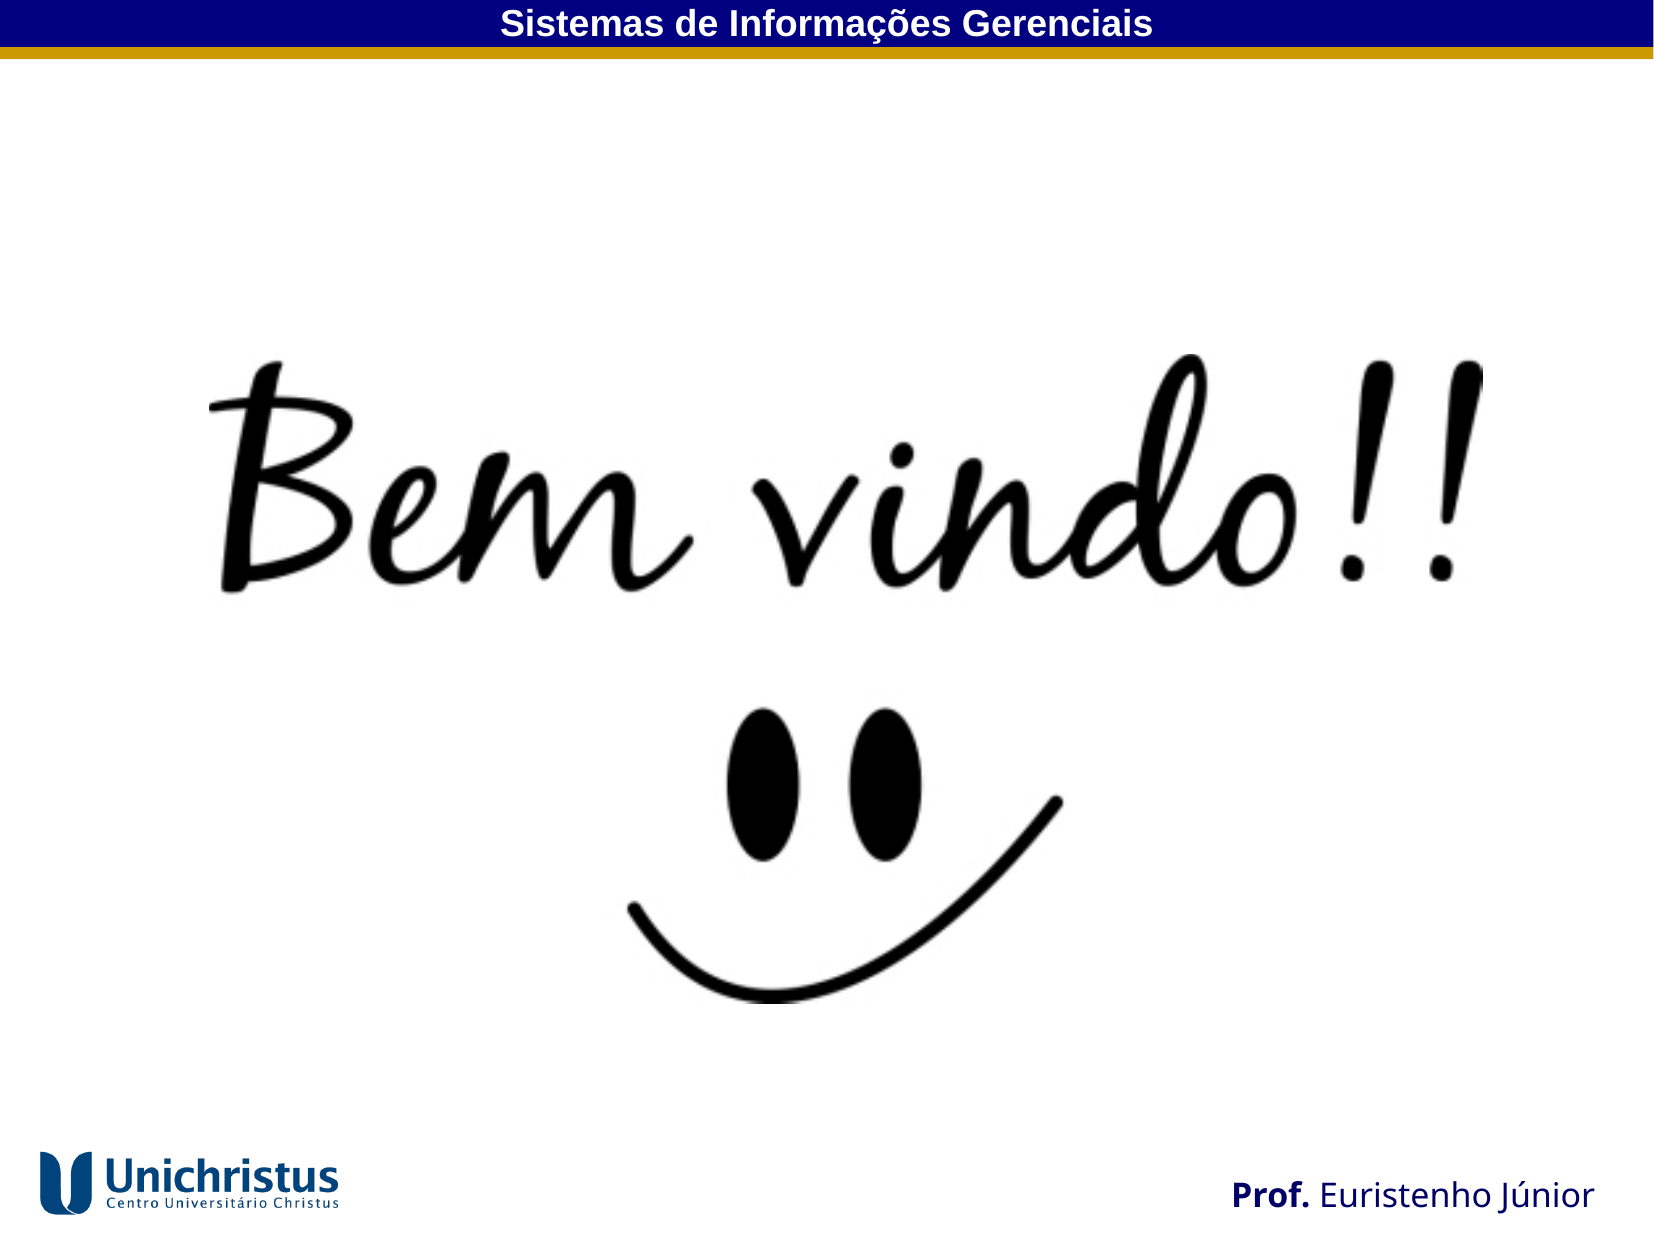

Sistemas de Informações Gerenciais
Prof. Euristenho Júnior